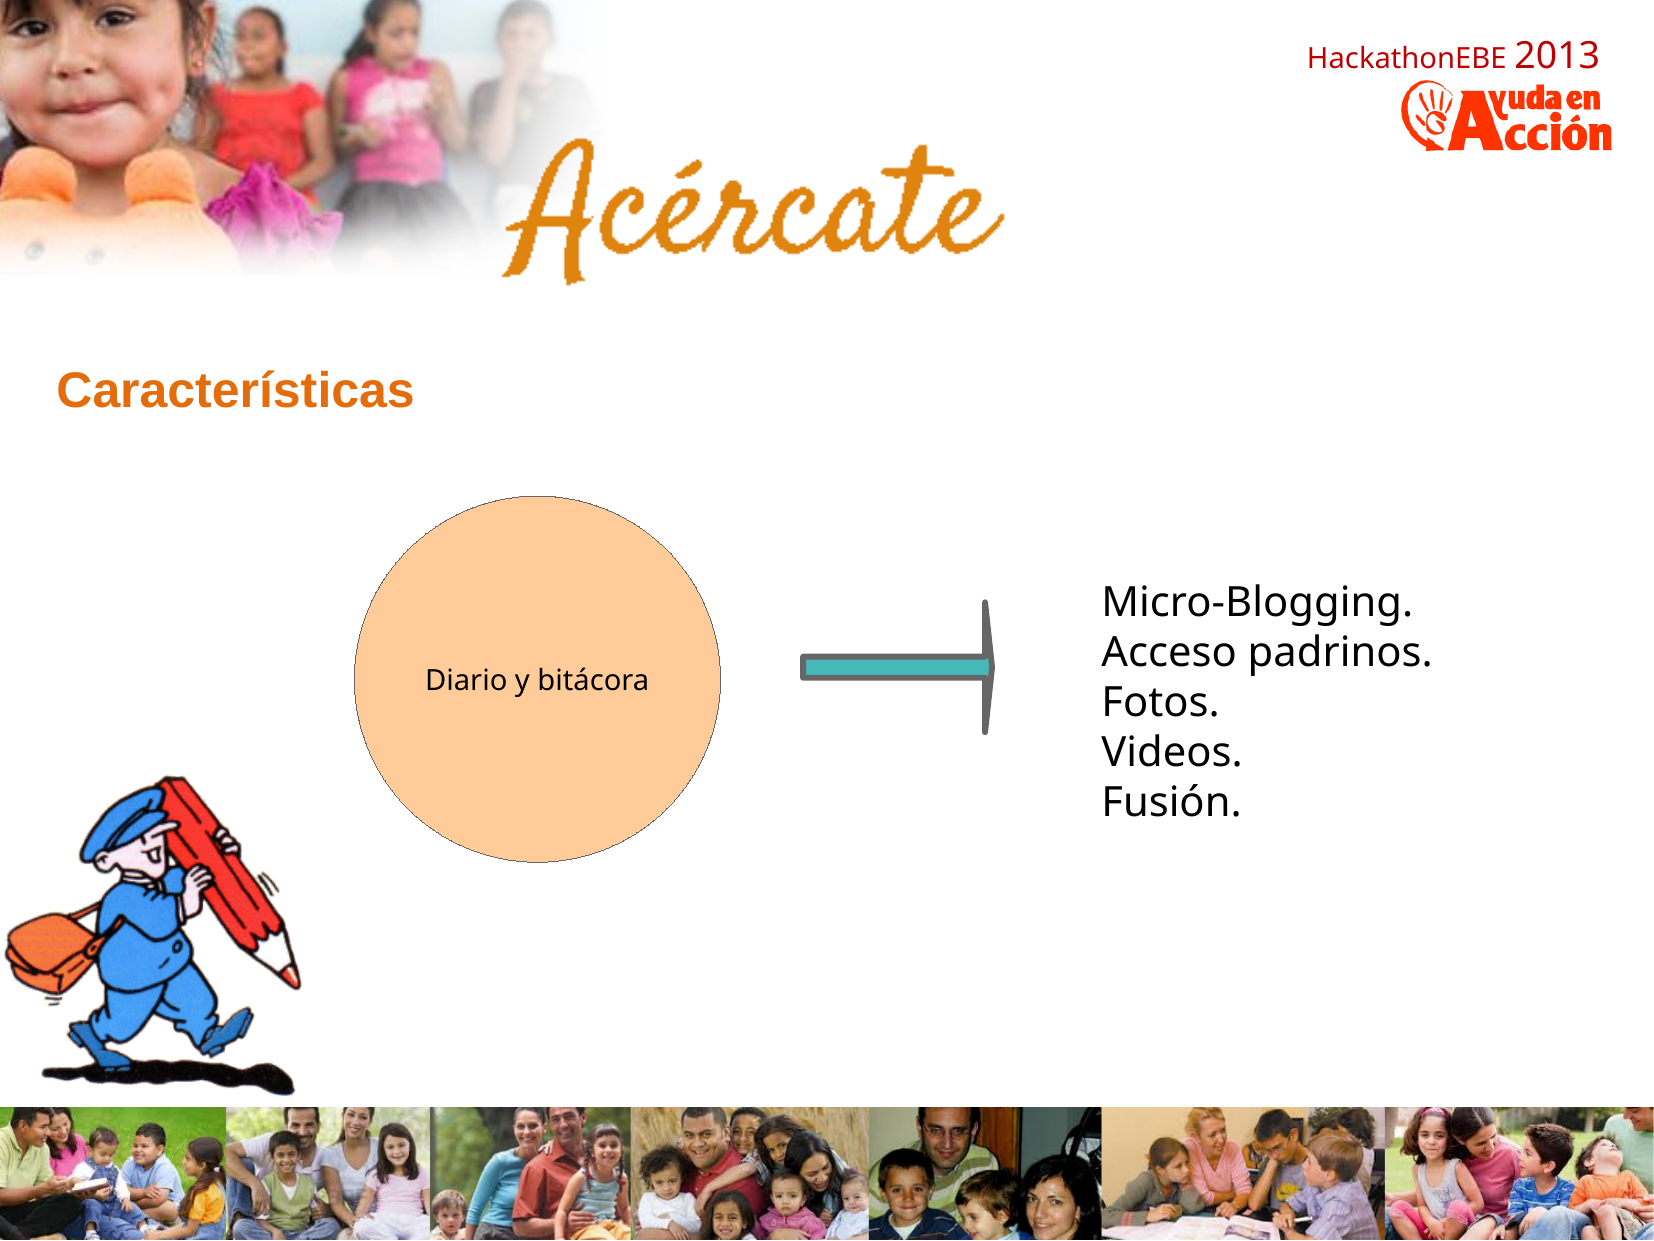

HackathonEBE 2013
Características
Diario y bitácora
Micro-Blogging.
Acceso padrinos.
Fotos.
Videos.
Fusión.